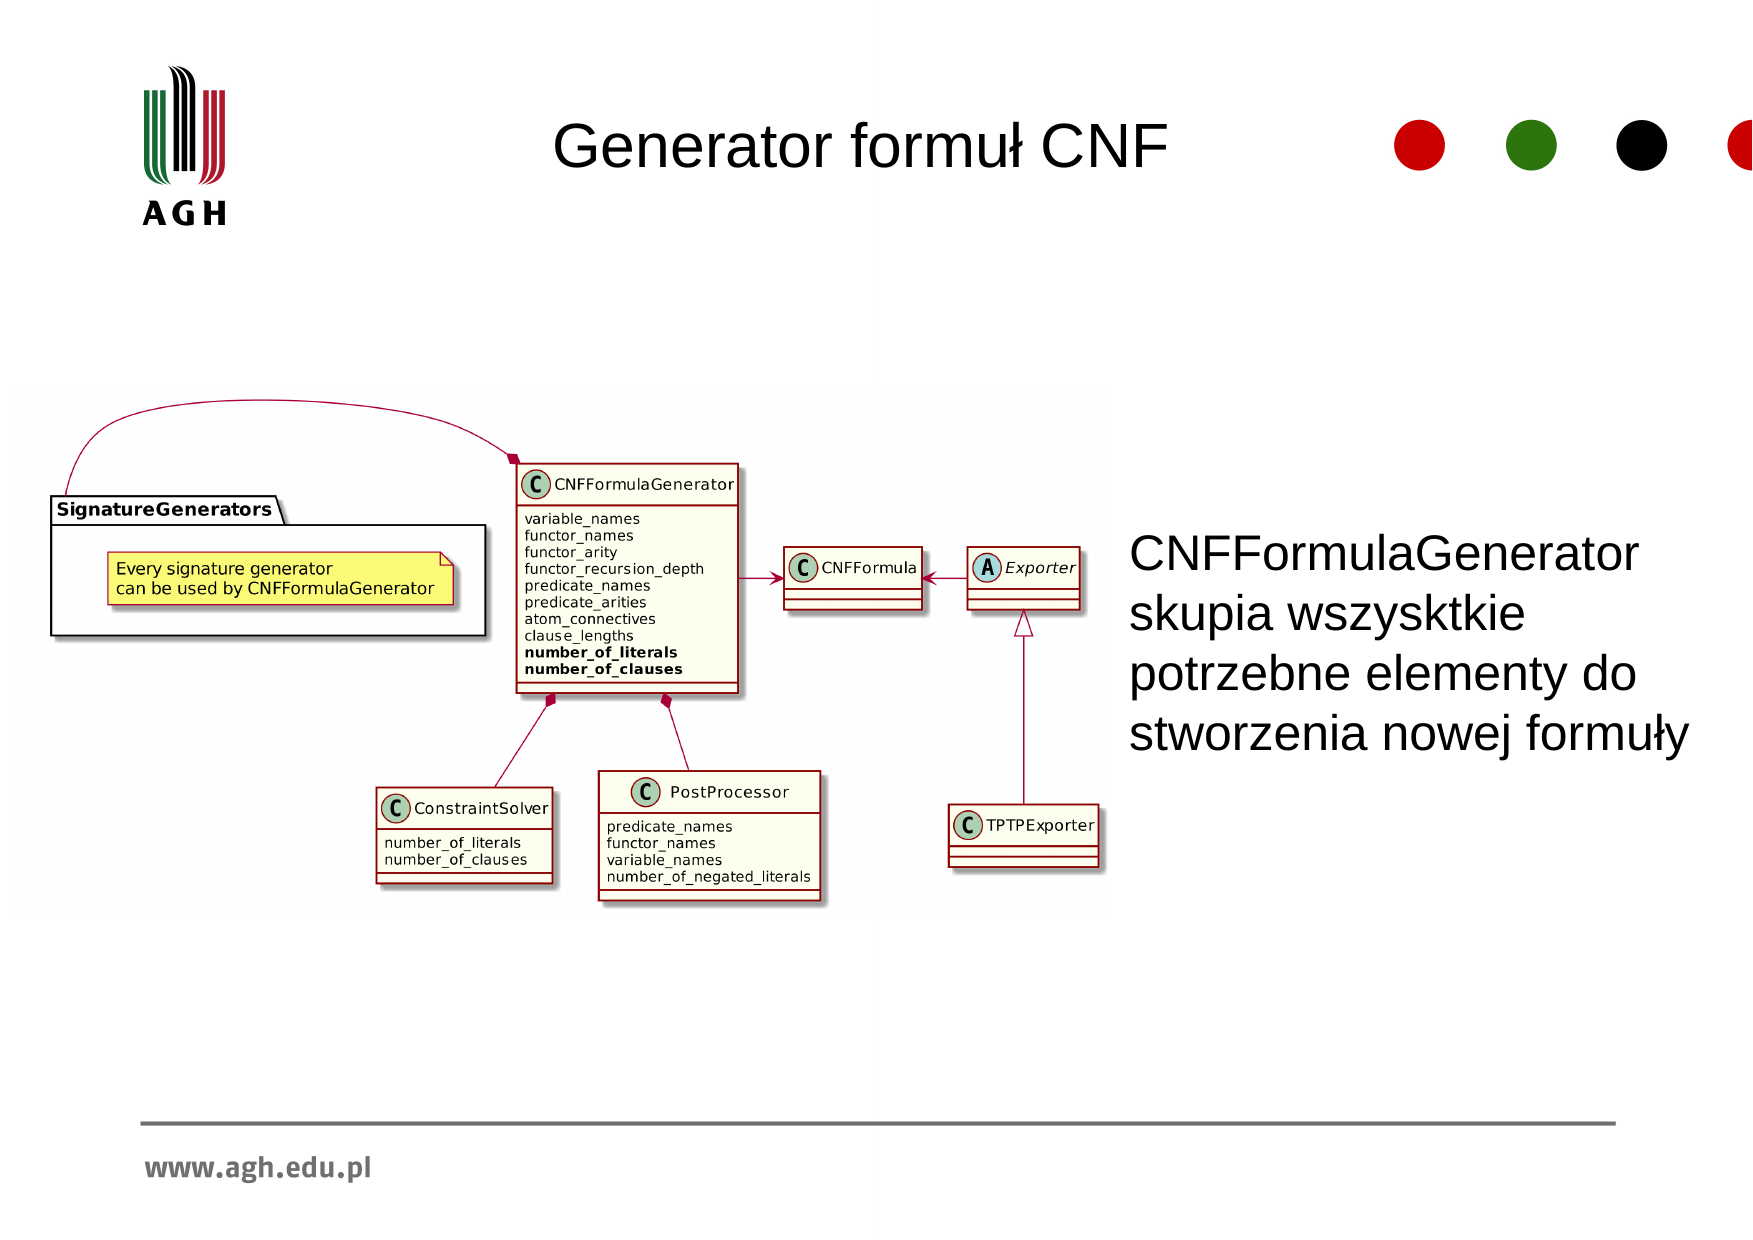

# Generator formuł CNF
CNFFormulaGenerator skupia wszysktkie potrzebne elementy do stworzenia nowej formuły